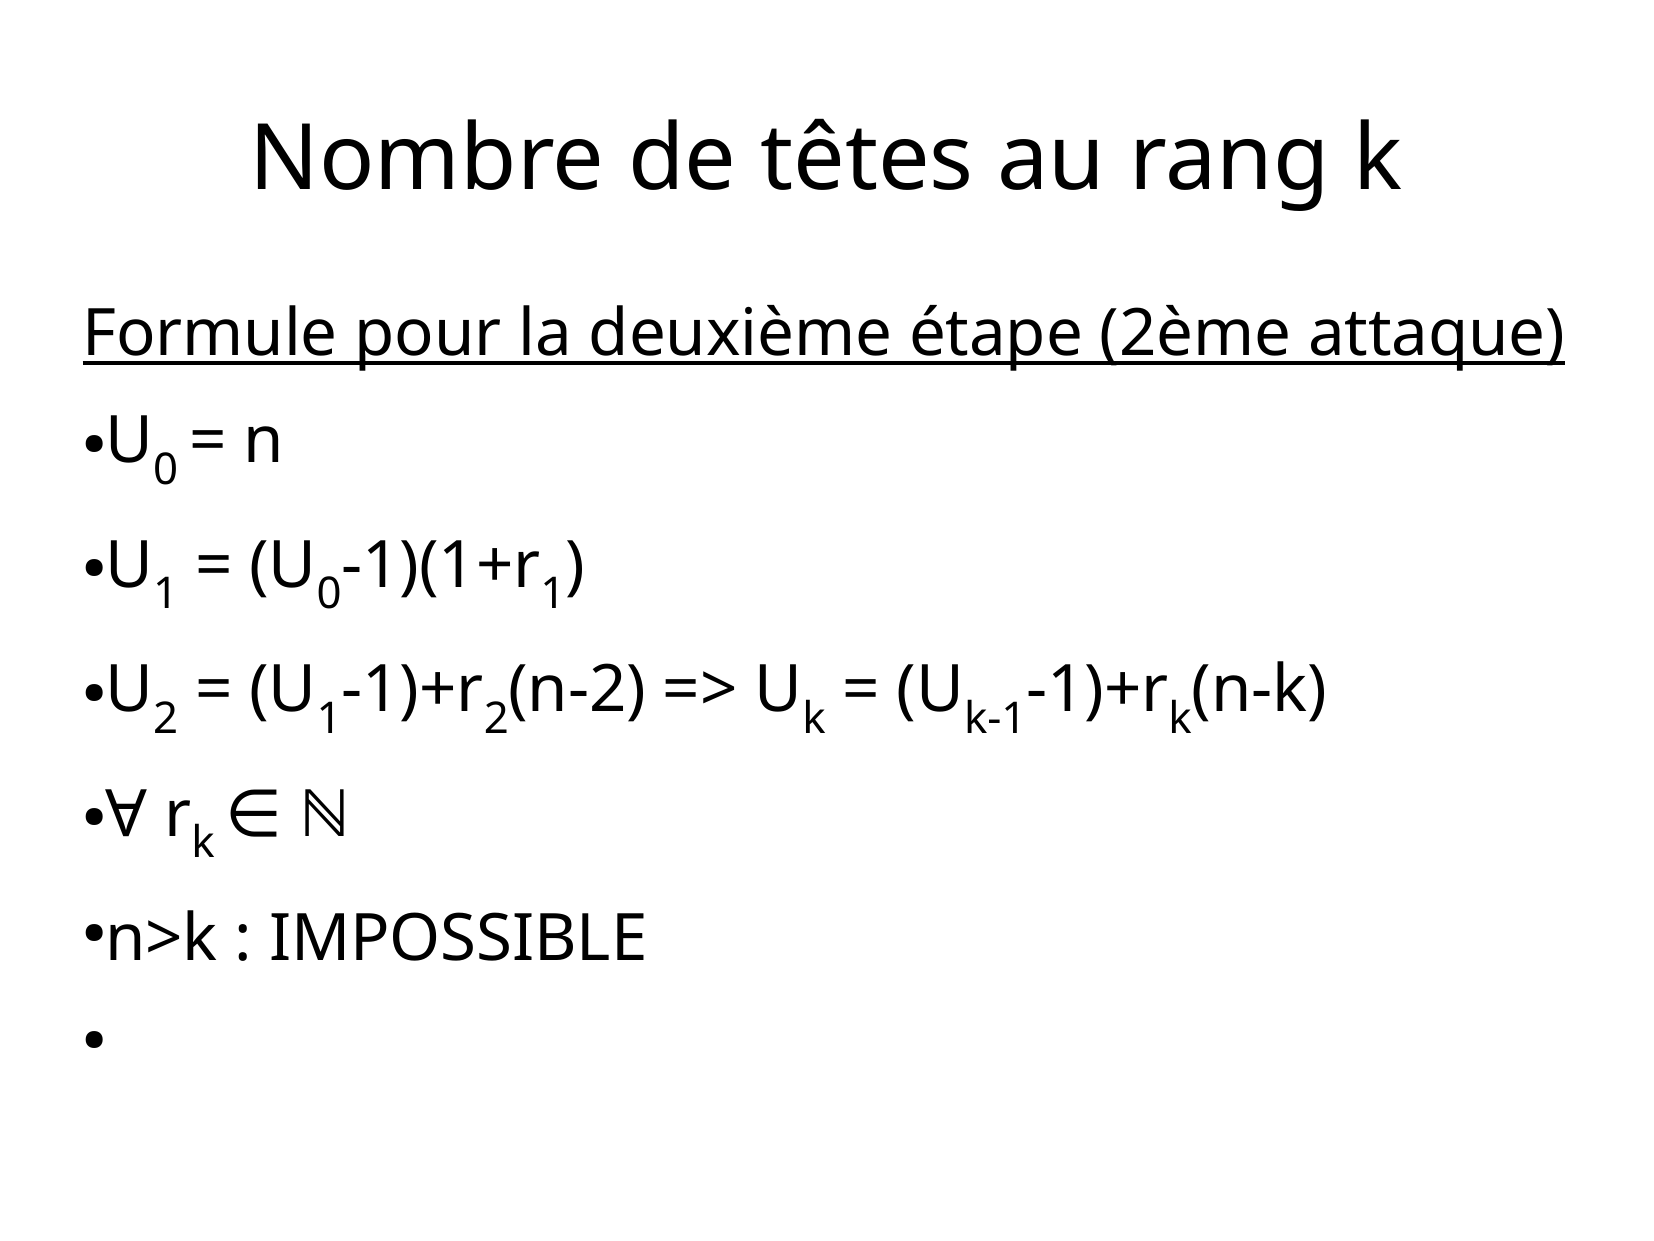

# Nombre de têtes au rang k
Formule pour la deuxième étape (2ème attaque)
U0 = n
U1 = (U0-1)(1+r1)
U2 = (U1-1)+r2(n-2) => Uk = (Uk-1-1)+rk(n-k)
Ɐ rk ∈ ℕ
n>k : IMPOSSIBLE